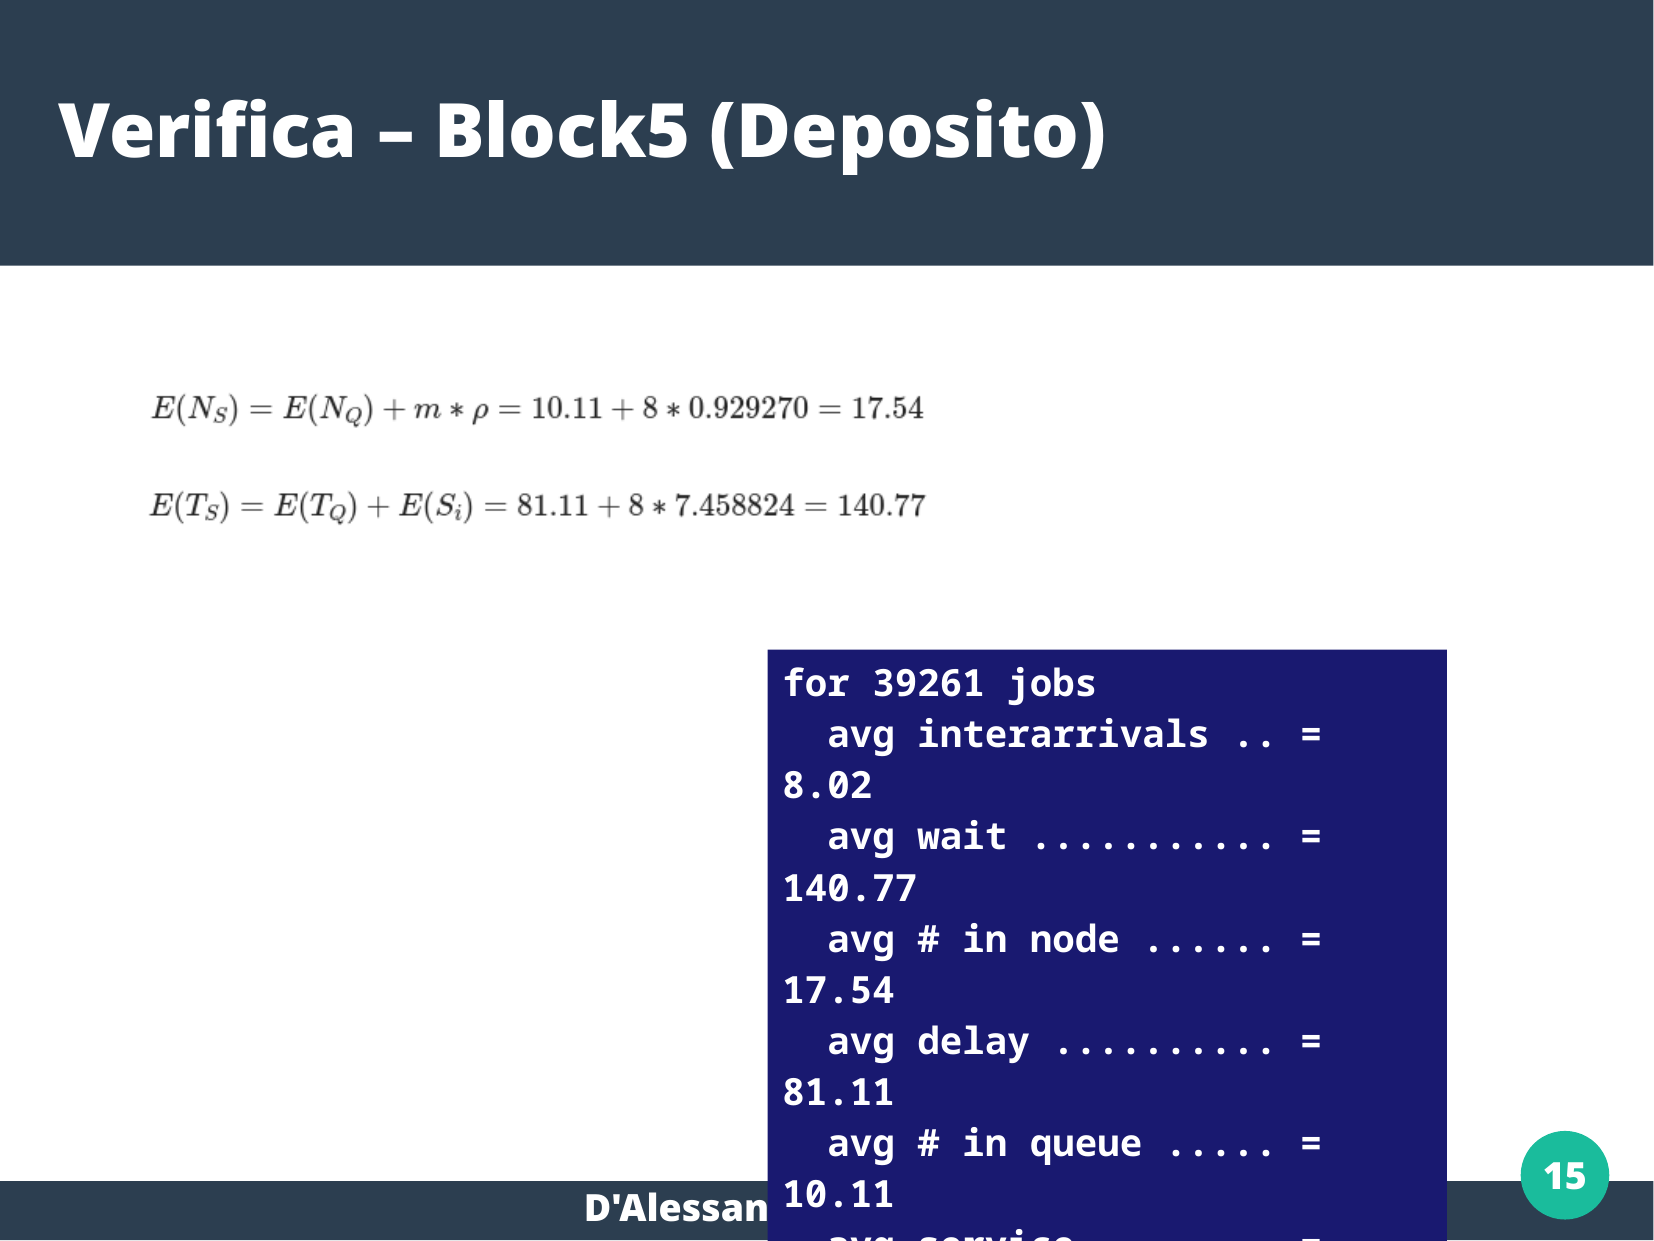

# Verifica – Block5 (Deposito)
for 39261 jobs
 avg interarrivals .. = 8.02
 avg wait ........... = 140.77
 avg # in node ...... = 17.54
 avg delay .......... = 81.11
 avg # in queue ..... = 10.11
 avg service ........ = 7.458824
 avg utilization .... = 0.929270
15
D'Alessandro - De Angelis